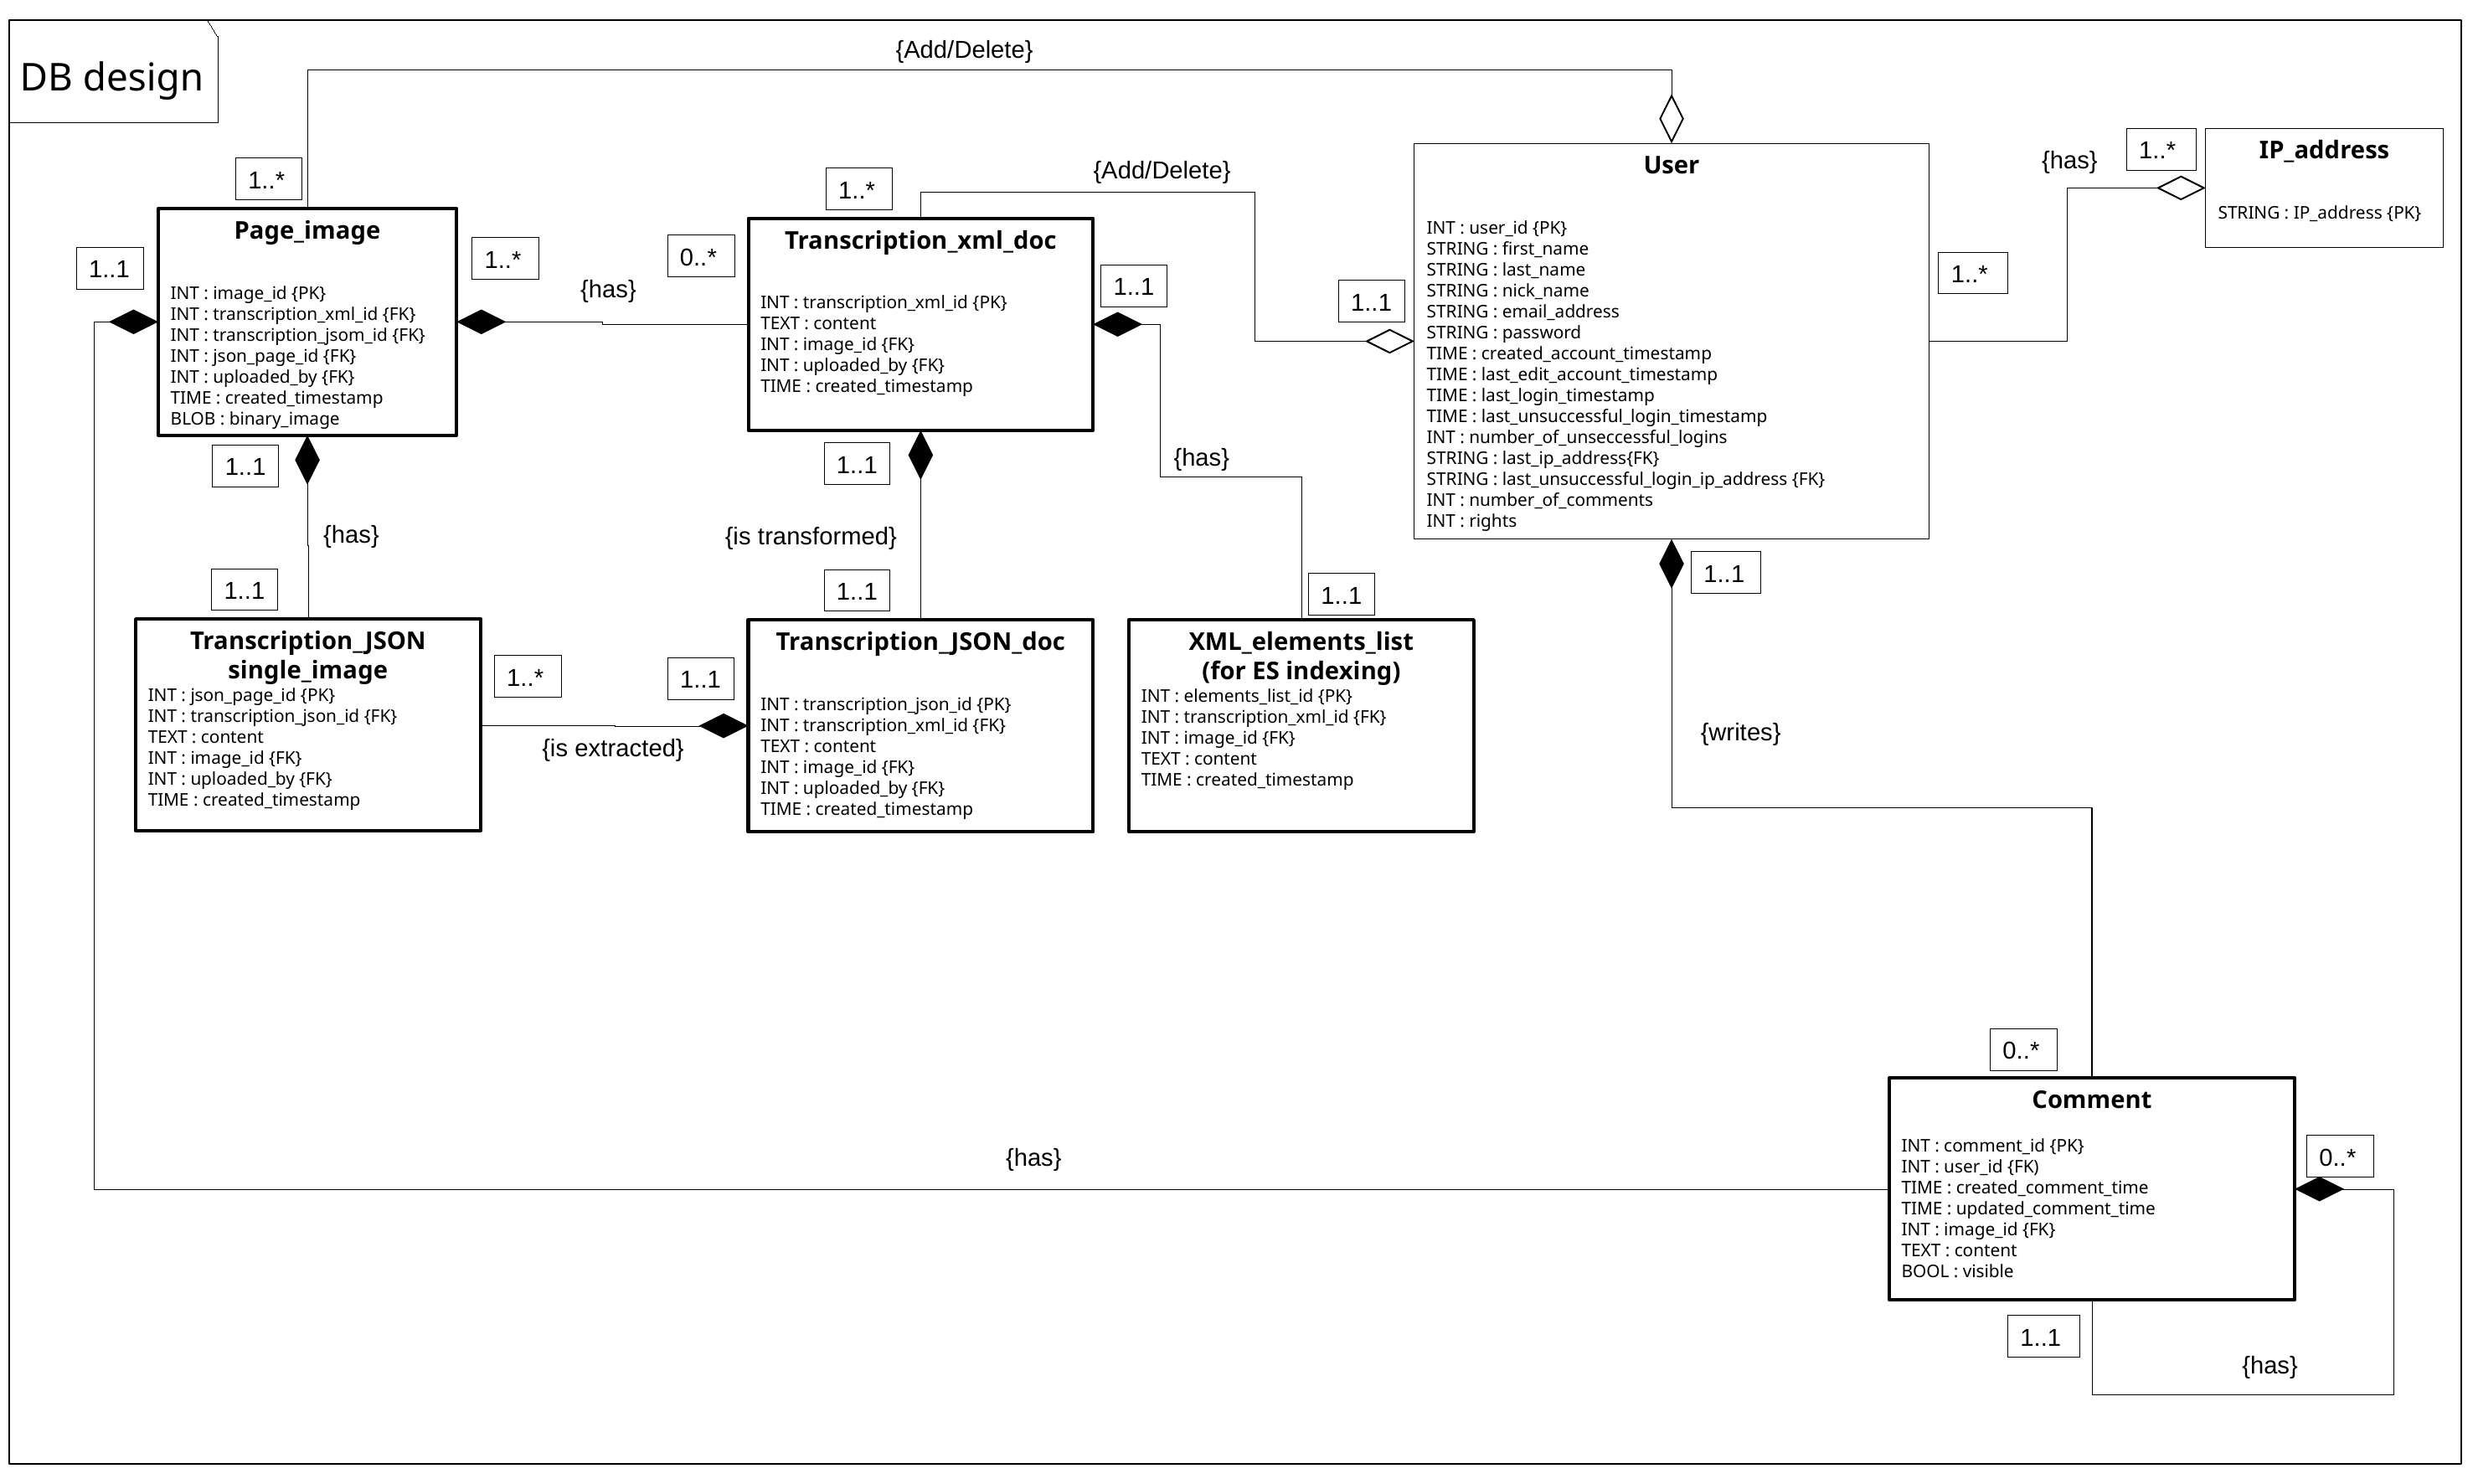

DB design
{Add/Delete}
1..*
IP_address
STRING : IP_address {PK}
{has}
User
INT : user_id {PK}
STRING : first_name
STRING : last_name
STRING : nick_name
STRING : email_address
STRING : password
TIME : created_account_timestamp
TIME : last_edit_account_timestamp
TIME : last_login_timestamp
TIME : last_unsuccessful_login_timestamp
INT : number_of_unseccessful_logins
STRING : last_ip_address{FK}
STRING : last_unsuccessful_login_ip_address {FK}
INT : number_of_comments
INT : rights
{Add/Delete}
1..*
1..*
Page_image
INT : image_id {PK}
INT : transcription_xml_id {FK}
INT : transcription_jsom_id {FK}
INT : json_page_id {FK}
INT : uploaded_by {FK}
TIME : created_timestamp
BLOB : binary_image
Transcription_xml_doc
INT : transcription_xml_id {PK}
TEXT : content
INT : image_id {FK}
INT : uploaded_by {FK}
TIME : created_timestamp
0..*
1..*
1..1
1..*
1..1
{has}
1..1
{has}
1..1
1..1
{has}
{is transformed}
1..1
1..1
1..1
1..1
Transcription_JSON
single_image
INT : json_page_id {PK}
INT : transcription_json_id {FK}
TEXT : content
INT : image_id {FK}
INT : uploaded_by {FK}
TIME : created_timestamp
Transcription_JSON_doc
INT : transcription_json_id {PK}
INT : transcription_xml_id {FK}
TEXT : content
INT : image_id {FK}
INT : uploaded_by {FK}
TIME : created_timestamp
XML_elements_list
(for ES indexing)
INT : elements_list_id {PK}
INT : transcription_xml_id {FK}
INT : image_id {FK}
TEXT : content
TIME : created_timestamp
1..*
1..1
{writes}
{is extracted}
0..*
Comment
INT : comment_id {PK}
INT : user_id {FK)
TIME : created_comment_time
TIME : updated_comment_time
INT : image_id {FK}
TEXT : content
BOOL : visible
{has}
0..*
1..1
{has}